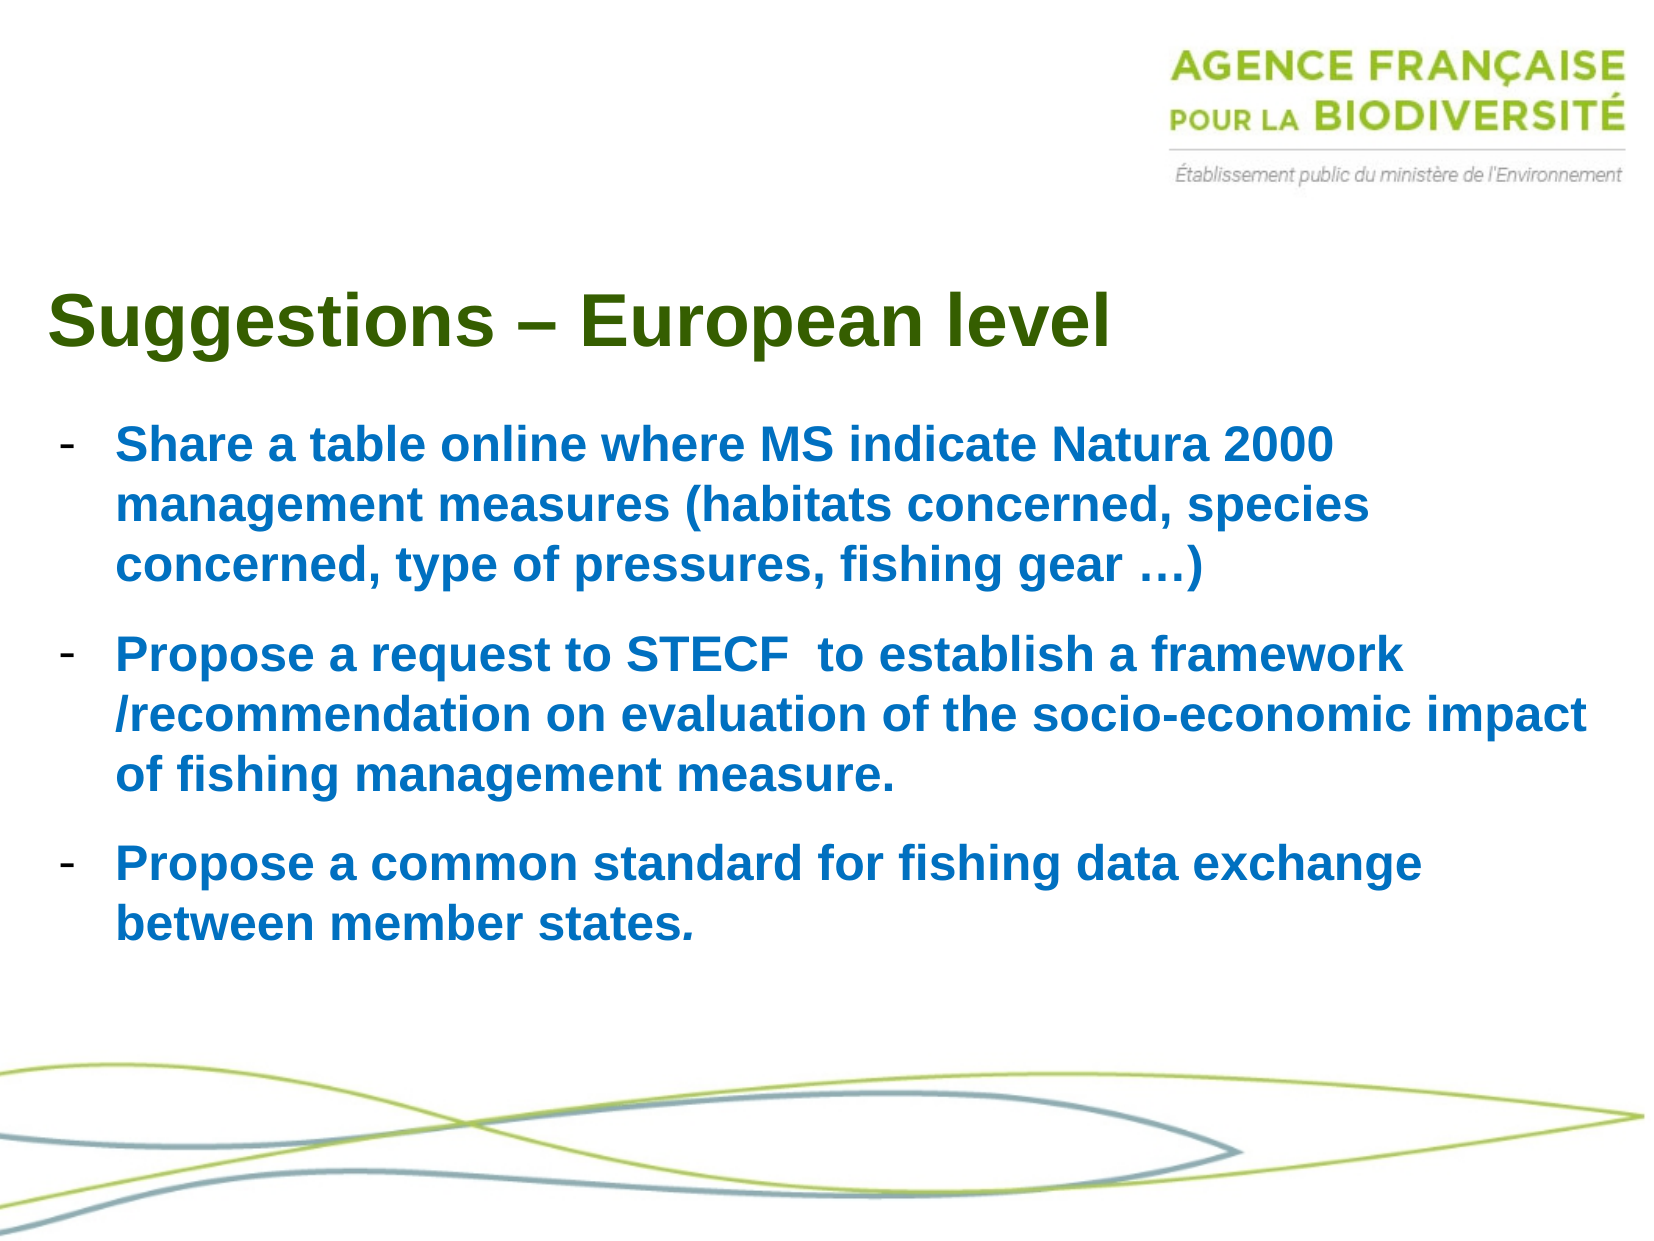

# Suggestions – European level
Share a table online where MS indicate Natura 2000 management measures (habitats concerned, species concerned, type of pressures, fishing gear …)
Propose a request to STECF to establish a framework /recommendation on evaluation of the socio-economic impact of fishing management measure.
Propose a common standard for fishing data exchange between member states.